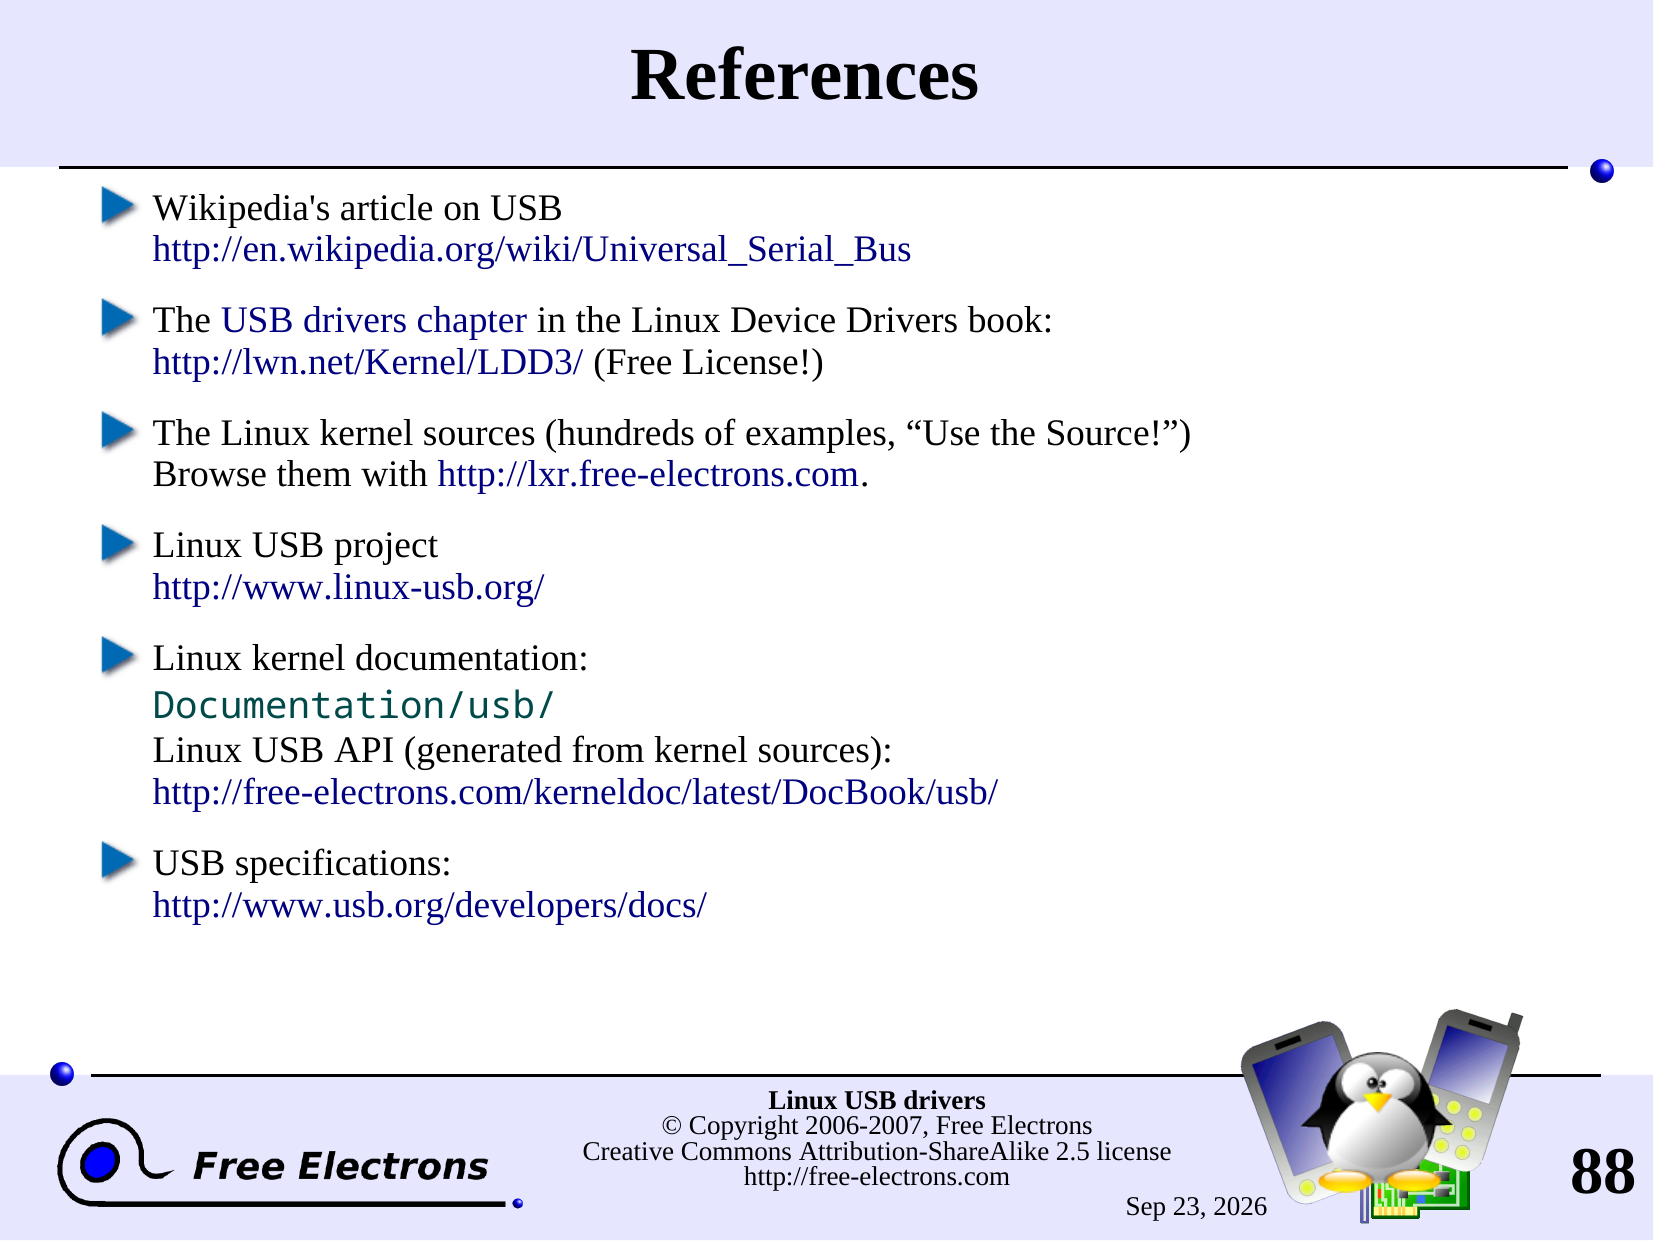

# References
Wikipedia's article on USB
http://en.wikipedia.org/wiki/Universal_Serial_Bus
The USB drivers chapter in the Linux Device Drivers book:
http://lwn.net/Kernel/LDD3/ (Free License!)
The Linux kernel sources (hundreds of examples, “Use the Source!”)
Browse them with http://lxr.free-electrons.com.
Linux USB project
http://www.linux-usb.org/
Linux kernel documentation:
Documentation/usb/
Linux USB API (generated from kernel sources):
http://free-electrons.com/kerneldoc/latest/DocBook/usb/
USB specifications:
http://www.usb.org/developers/docs/